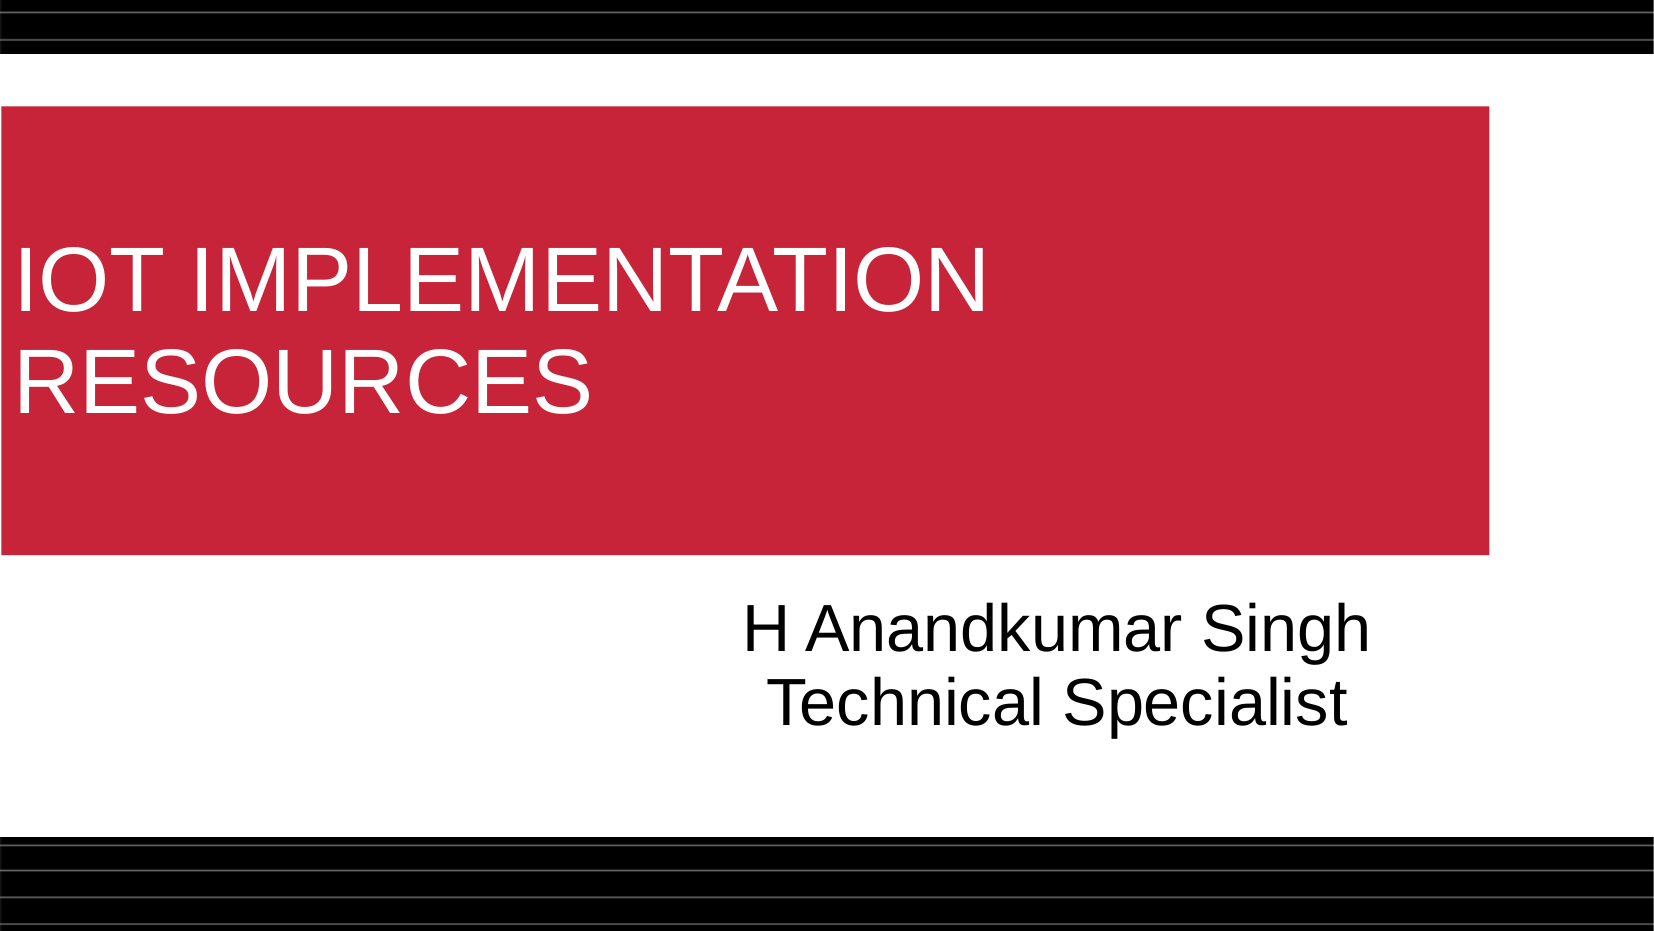

# IOT IMPLEMENTATION RESOURCES
H Anandkumar Singh
Technical Specialist